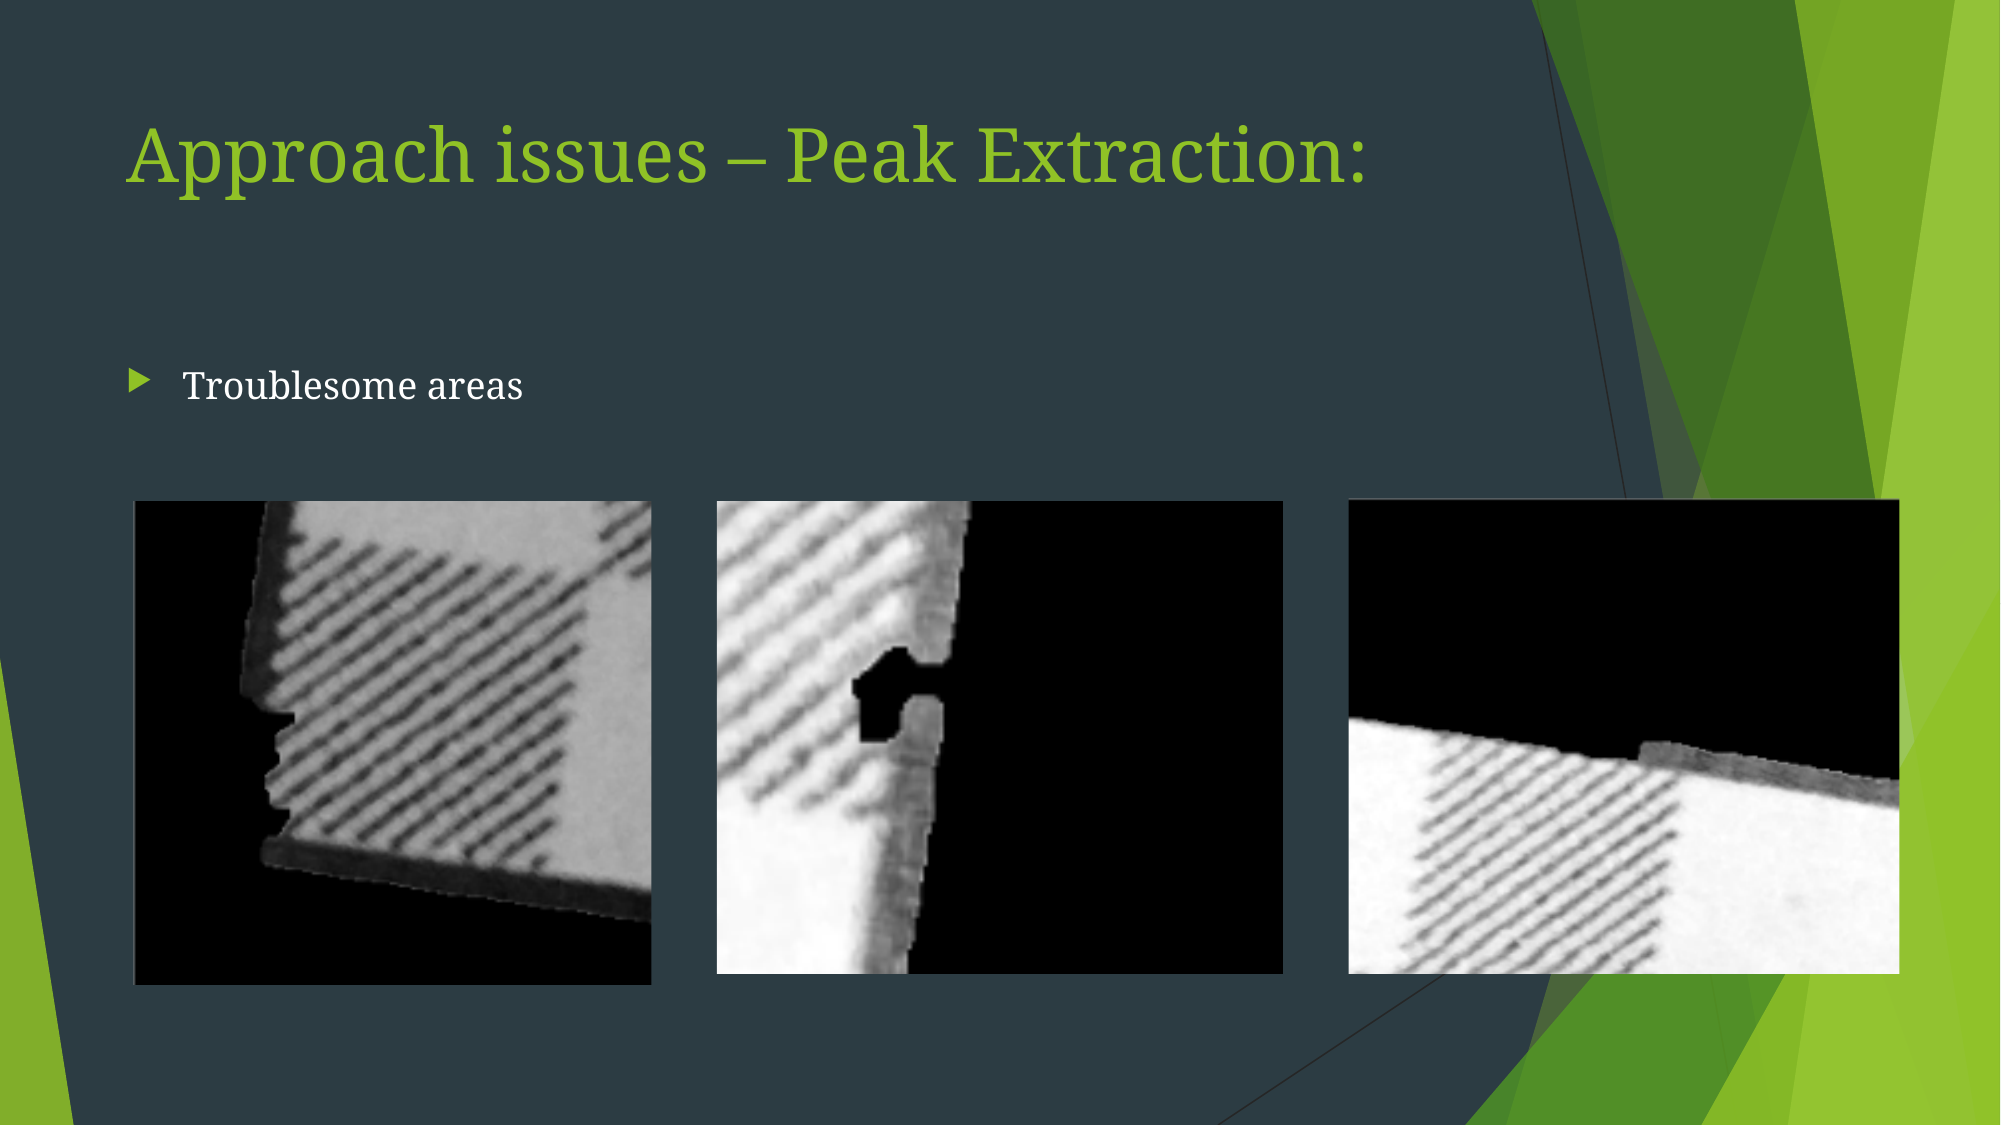

# Approach issues – Peak Extraction:
Troublesome areas